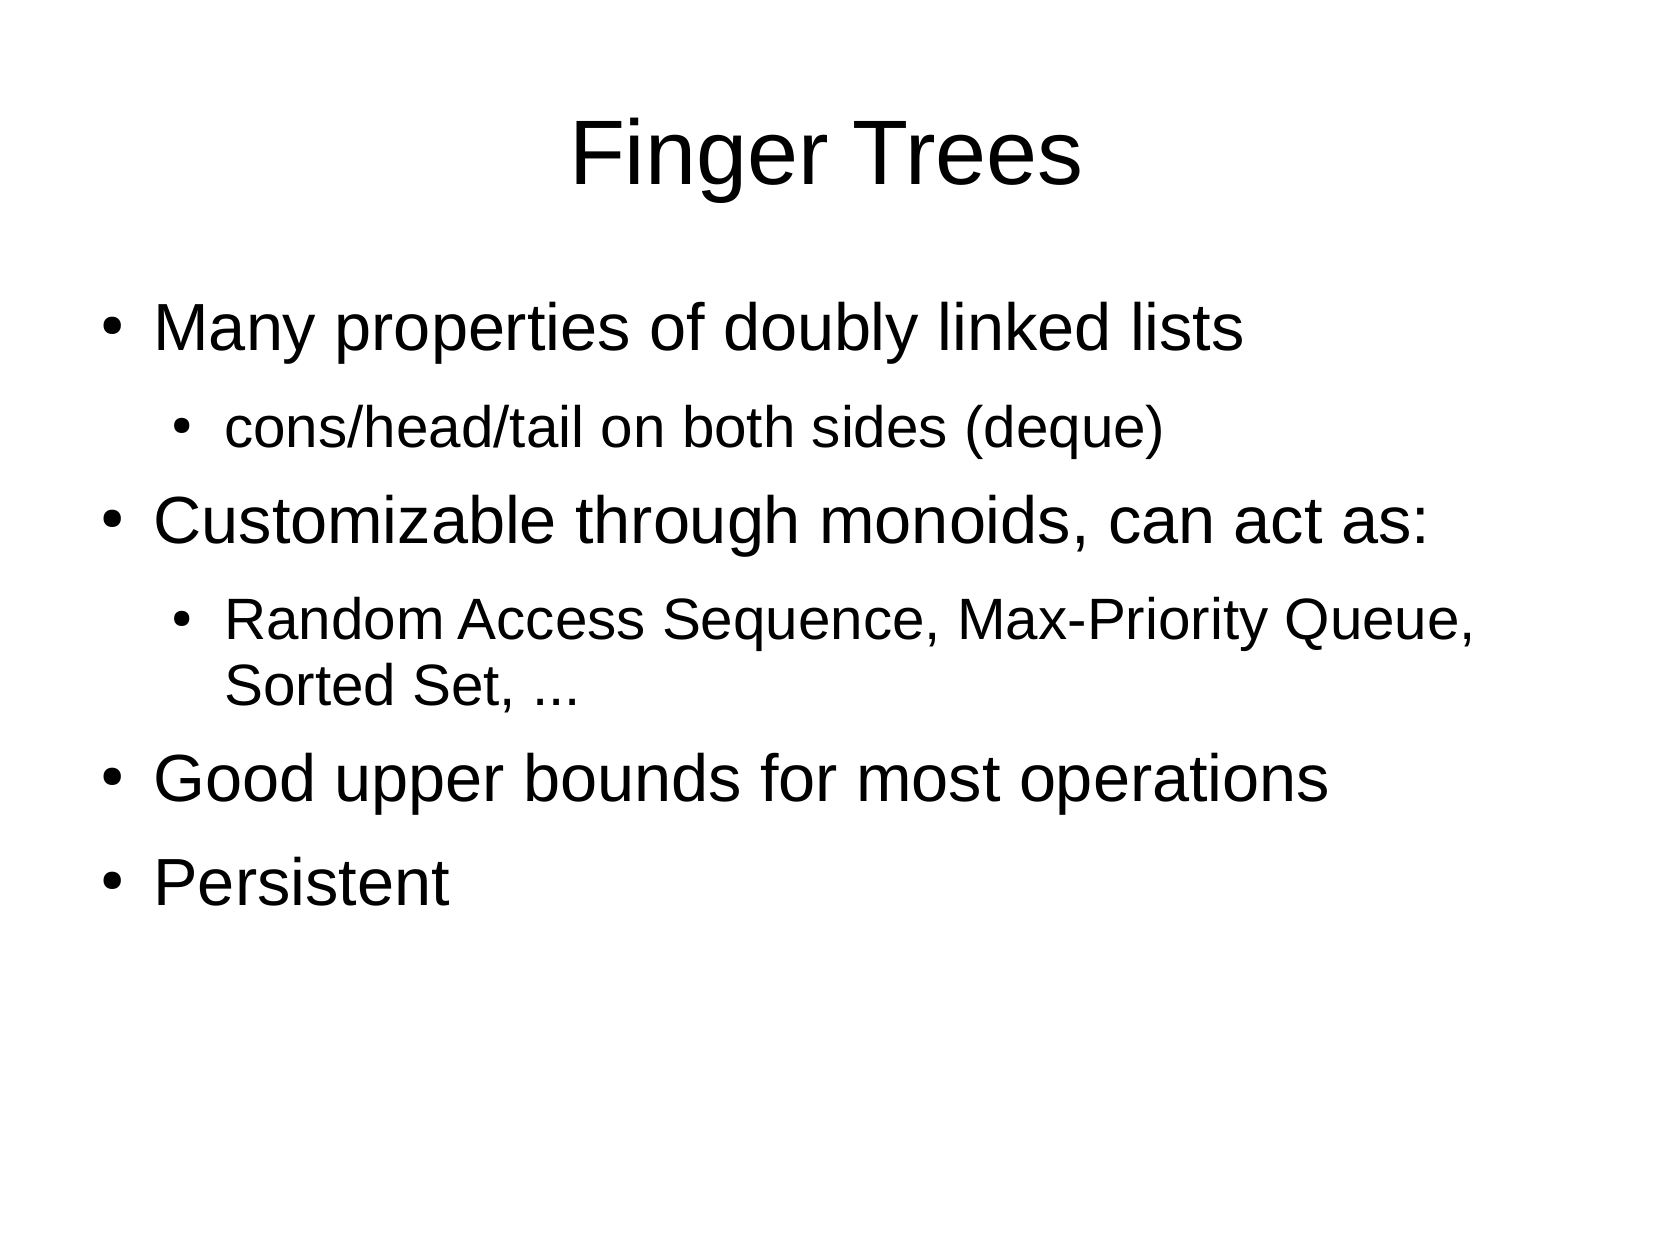

# Finger Trees
Many properties of doubly linked lists
cons/head/tail on both sides (deque)
Customizable through monoids, can act as:
Random Access Sequence, Max-Priority Queue, Sorted Set, ...
Good upper bounds for most operations
Persistent